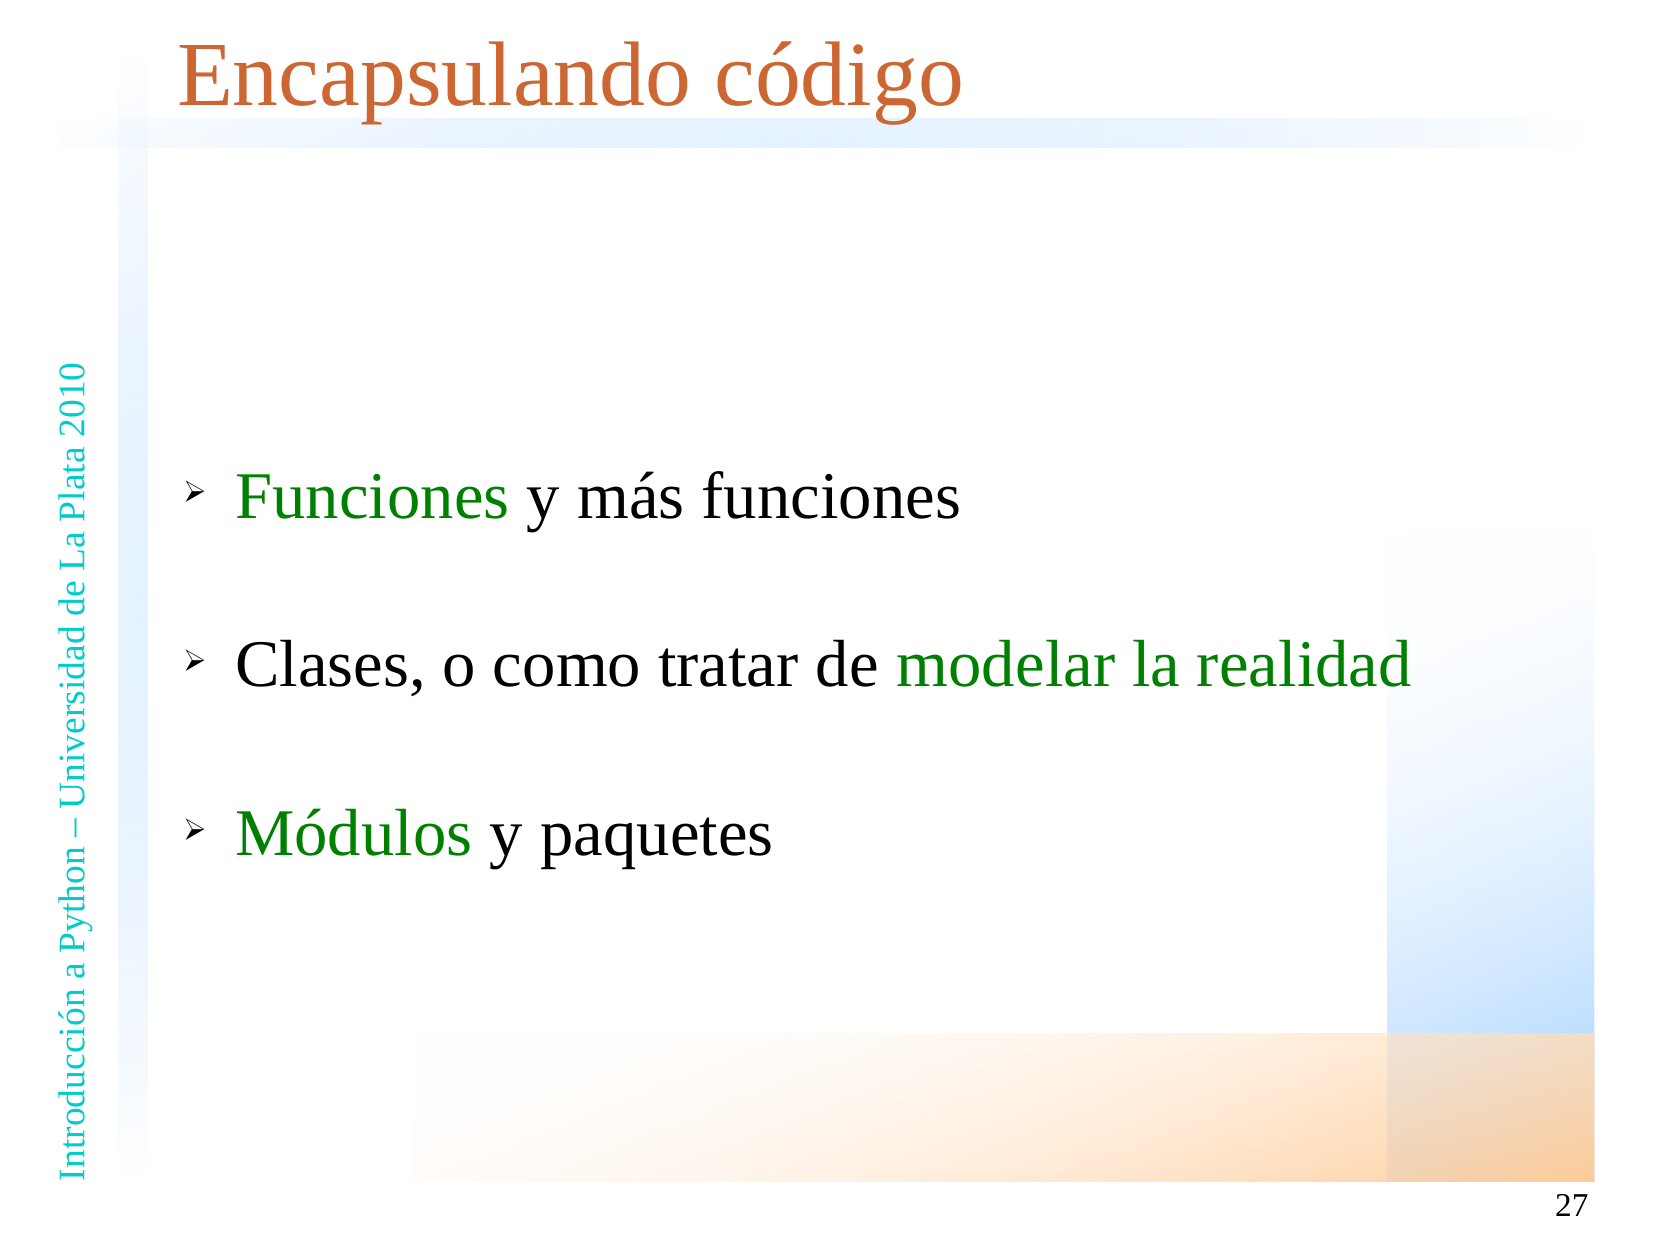

# Encapsulando código
 Funciones y más funciones
 Clases, o como tratar de modelar la realidad
 Módulos y paquetes